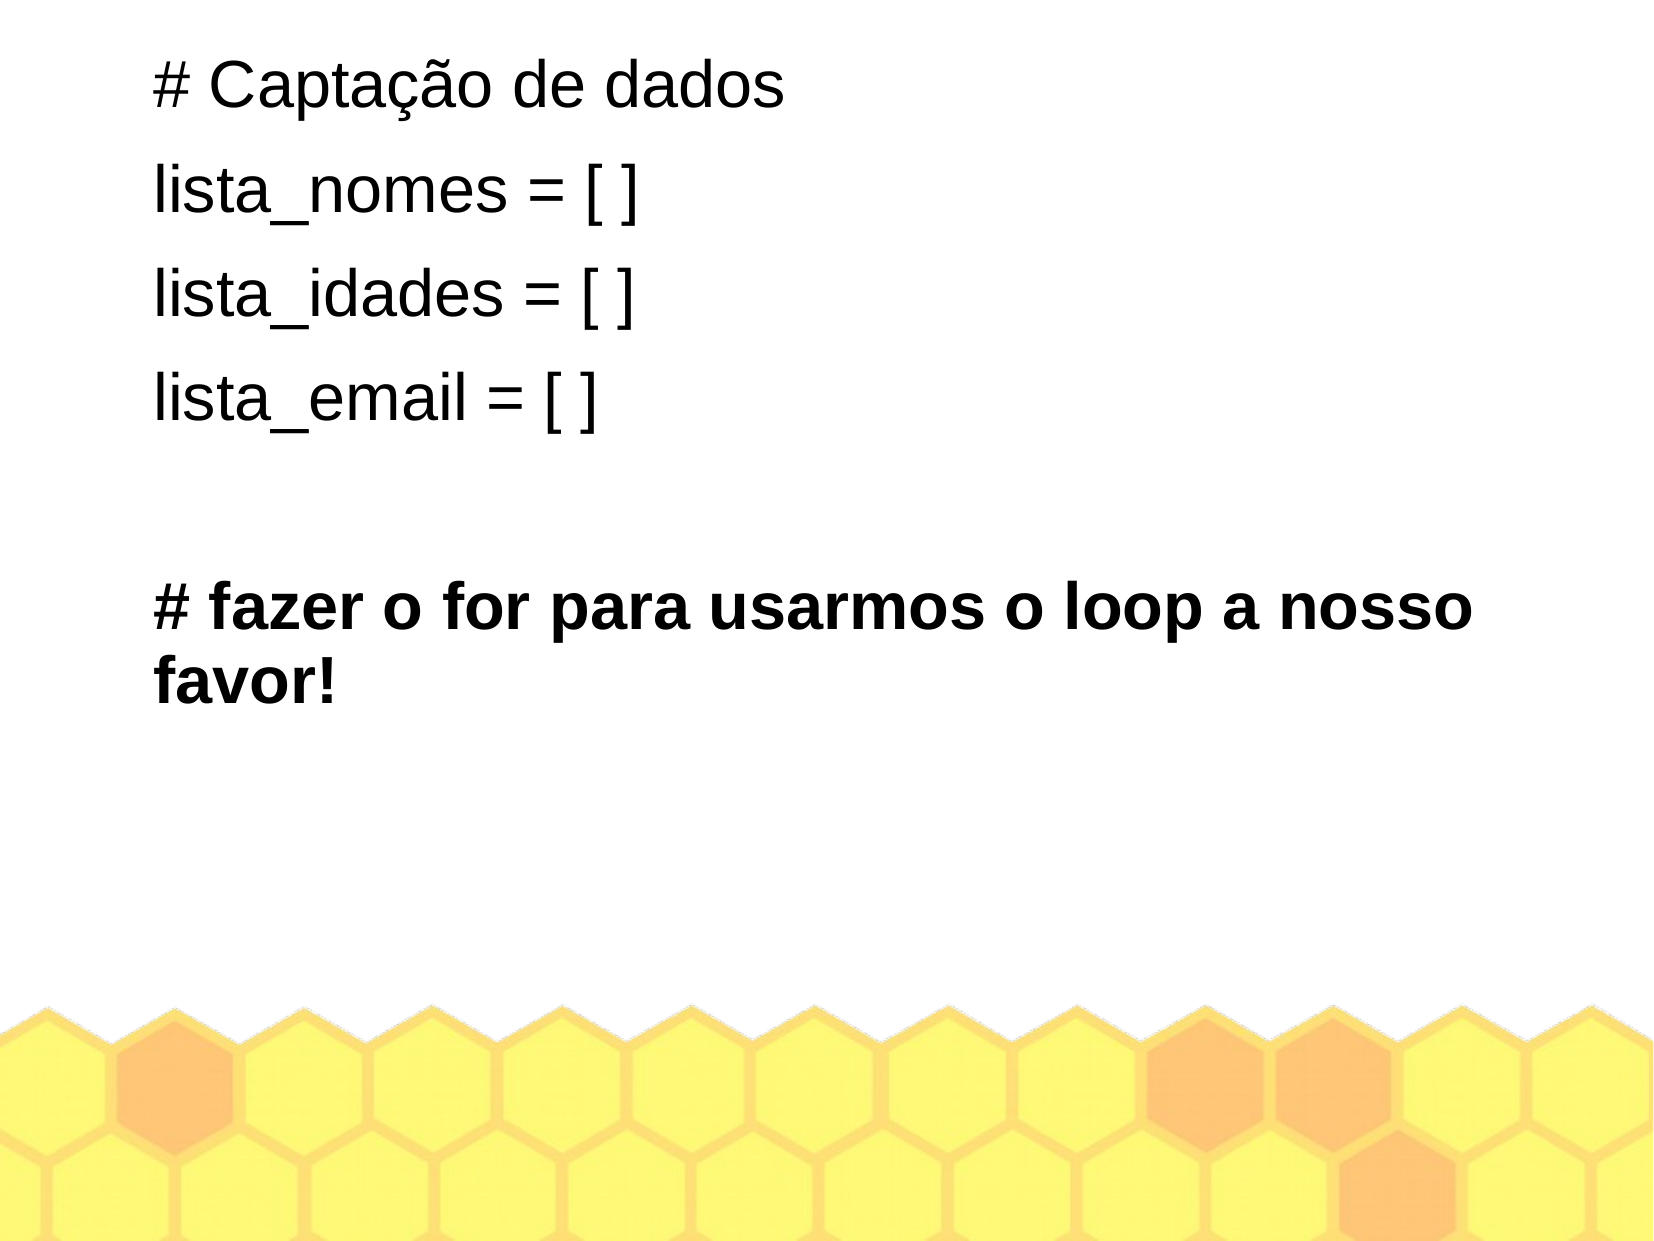

# # Captação de dados
lista_nomes = [ ]
lista_idades = [ ]
lista_email = [ ]
# fazer o for para usarmos o loop a nosso favor!